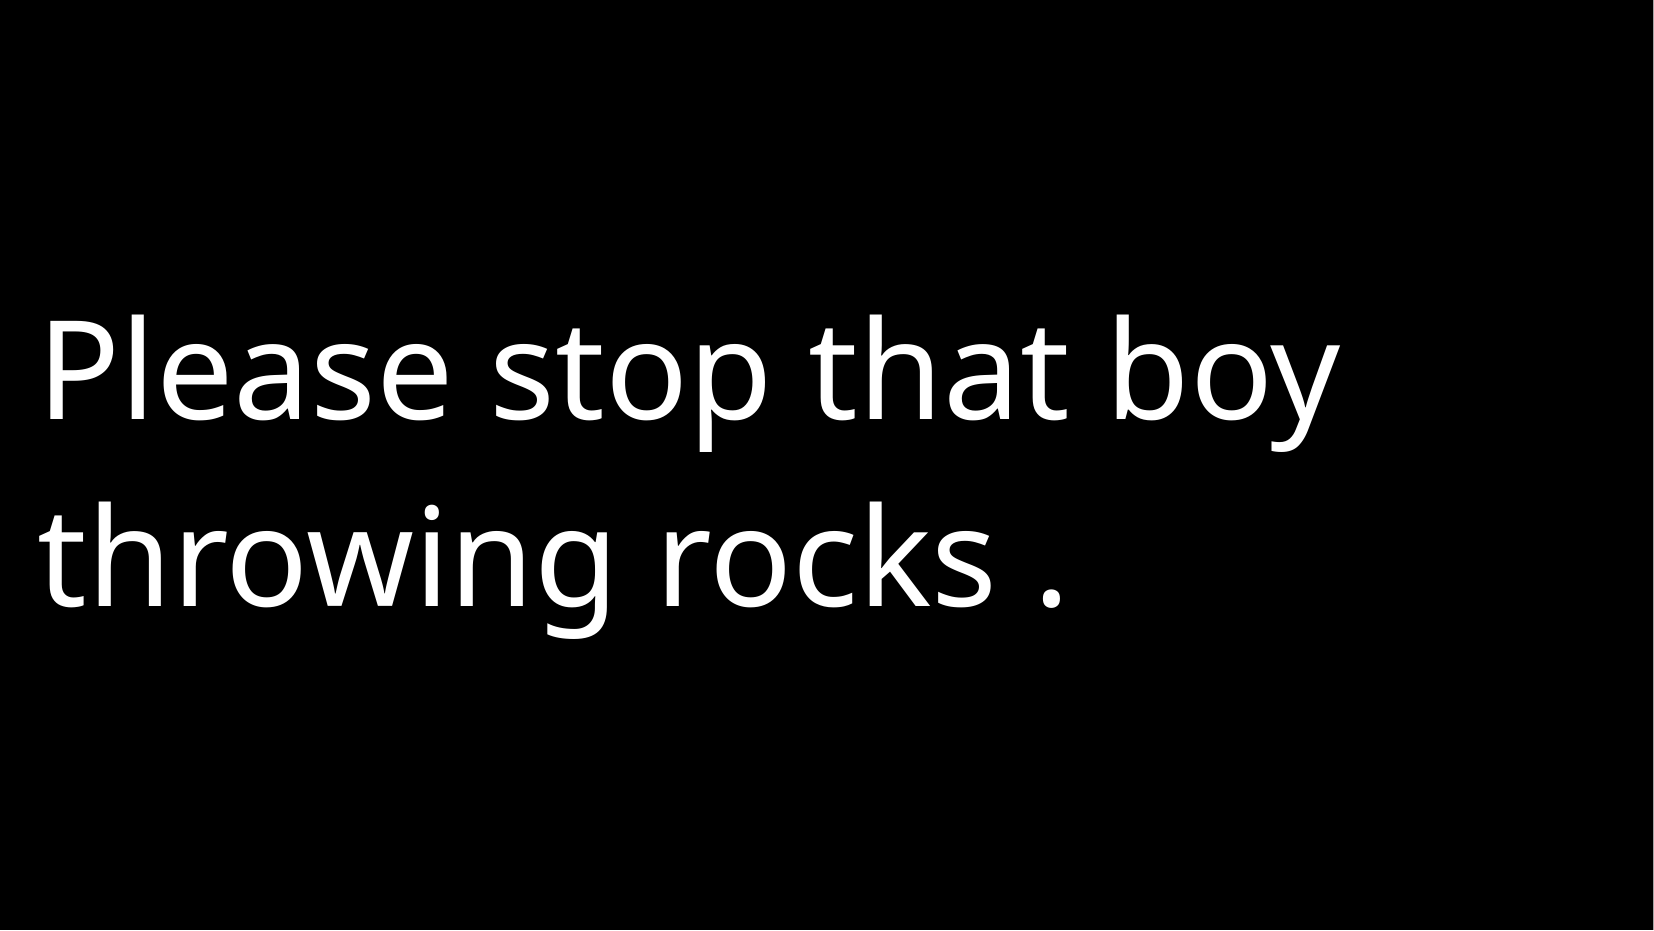

# Please stop that boy throwing rocks .